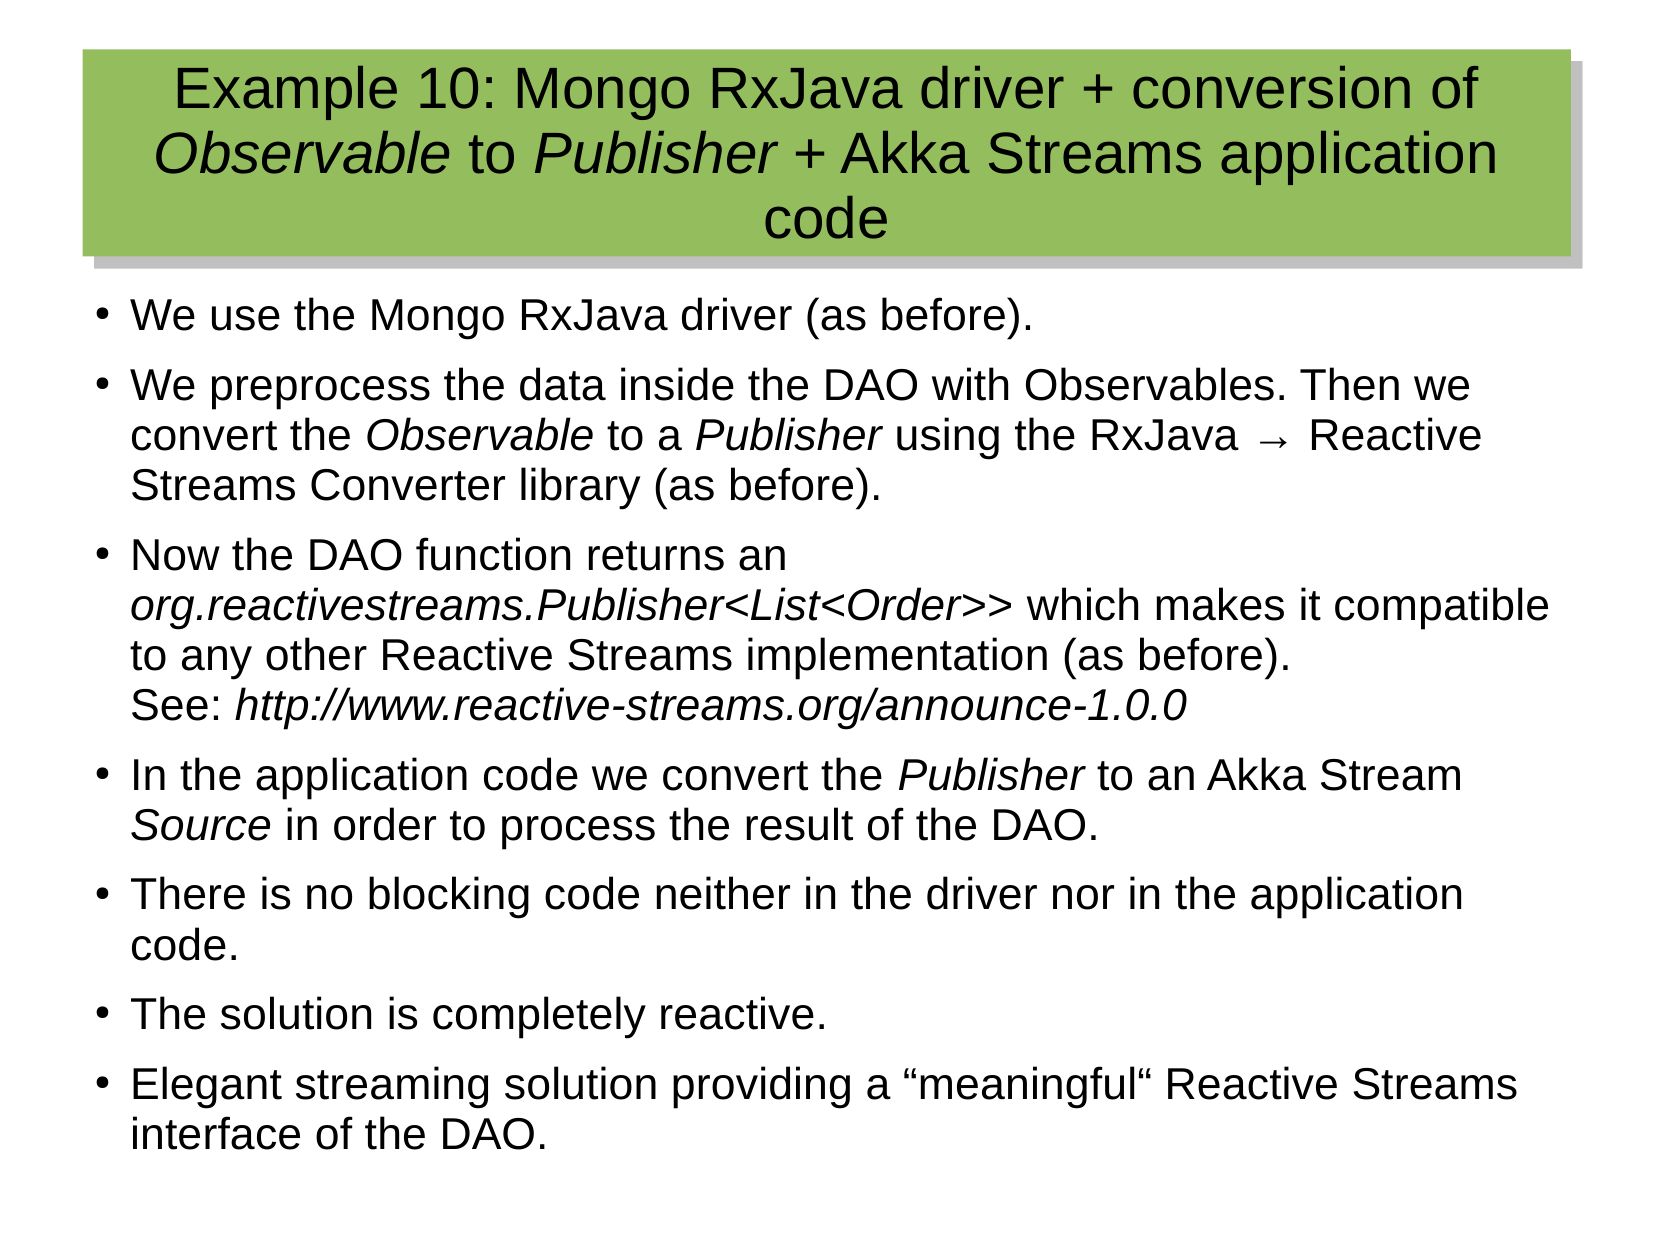

# Example 10: Mongo RxJava driver + conversion of Observable to Publisher + Akka Streams application code
We use the Mongo RxJava driver (as before).
We preprocess the data inside the DAO with Observables. Then we convert the Observable to a Publisher using the RxJava → Reactive Streams Converter library (as before).
Now the DAO function returns an org.reactivestreams.Publisher<List<Order>> which makes it compatible to any other Reactive Streams implementation (as before).
See: http://www.reactive-streams.org/announce-1.0.0
In the application code we convert the Publisher to an Akka Stream Source in order to process the result of the DAO.
There is no blocking code neither in the driver nor in the application code.
The solution is completely reactive.
Elegant streaming solution providing a “meaningful“ Reactive Streams interface of the DAO.